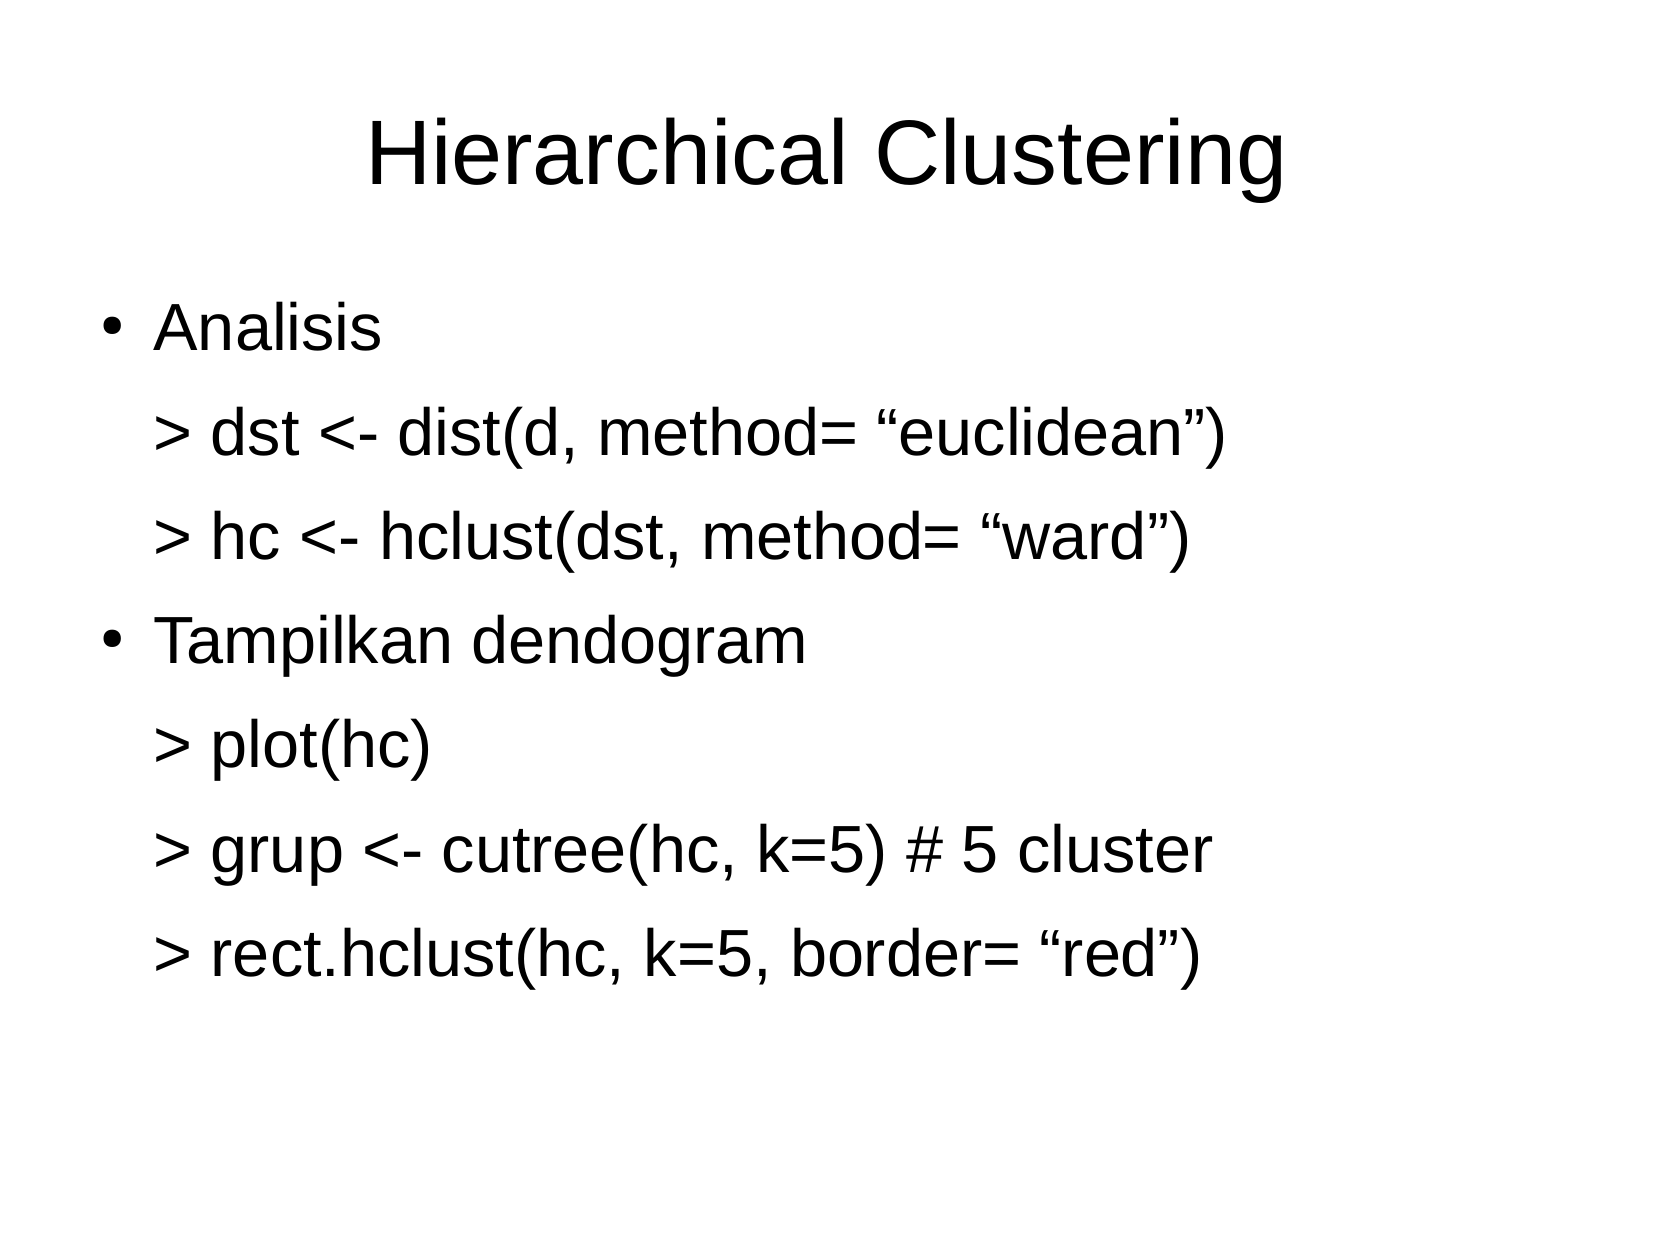

# Hierarchical Clustering
Analisis
> dst <- dist(d, method= “euclidean”)
> hc <- hclust(dst, method= “ward”)
Tampilkan dendogram
> plot(hc)
> grup <- cutree(hc, k=5) # 5 cluster
> rect.hclust(hc, k=5, border= “red”)